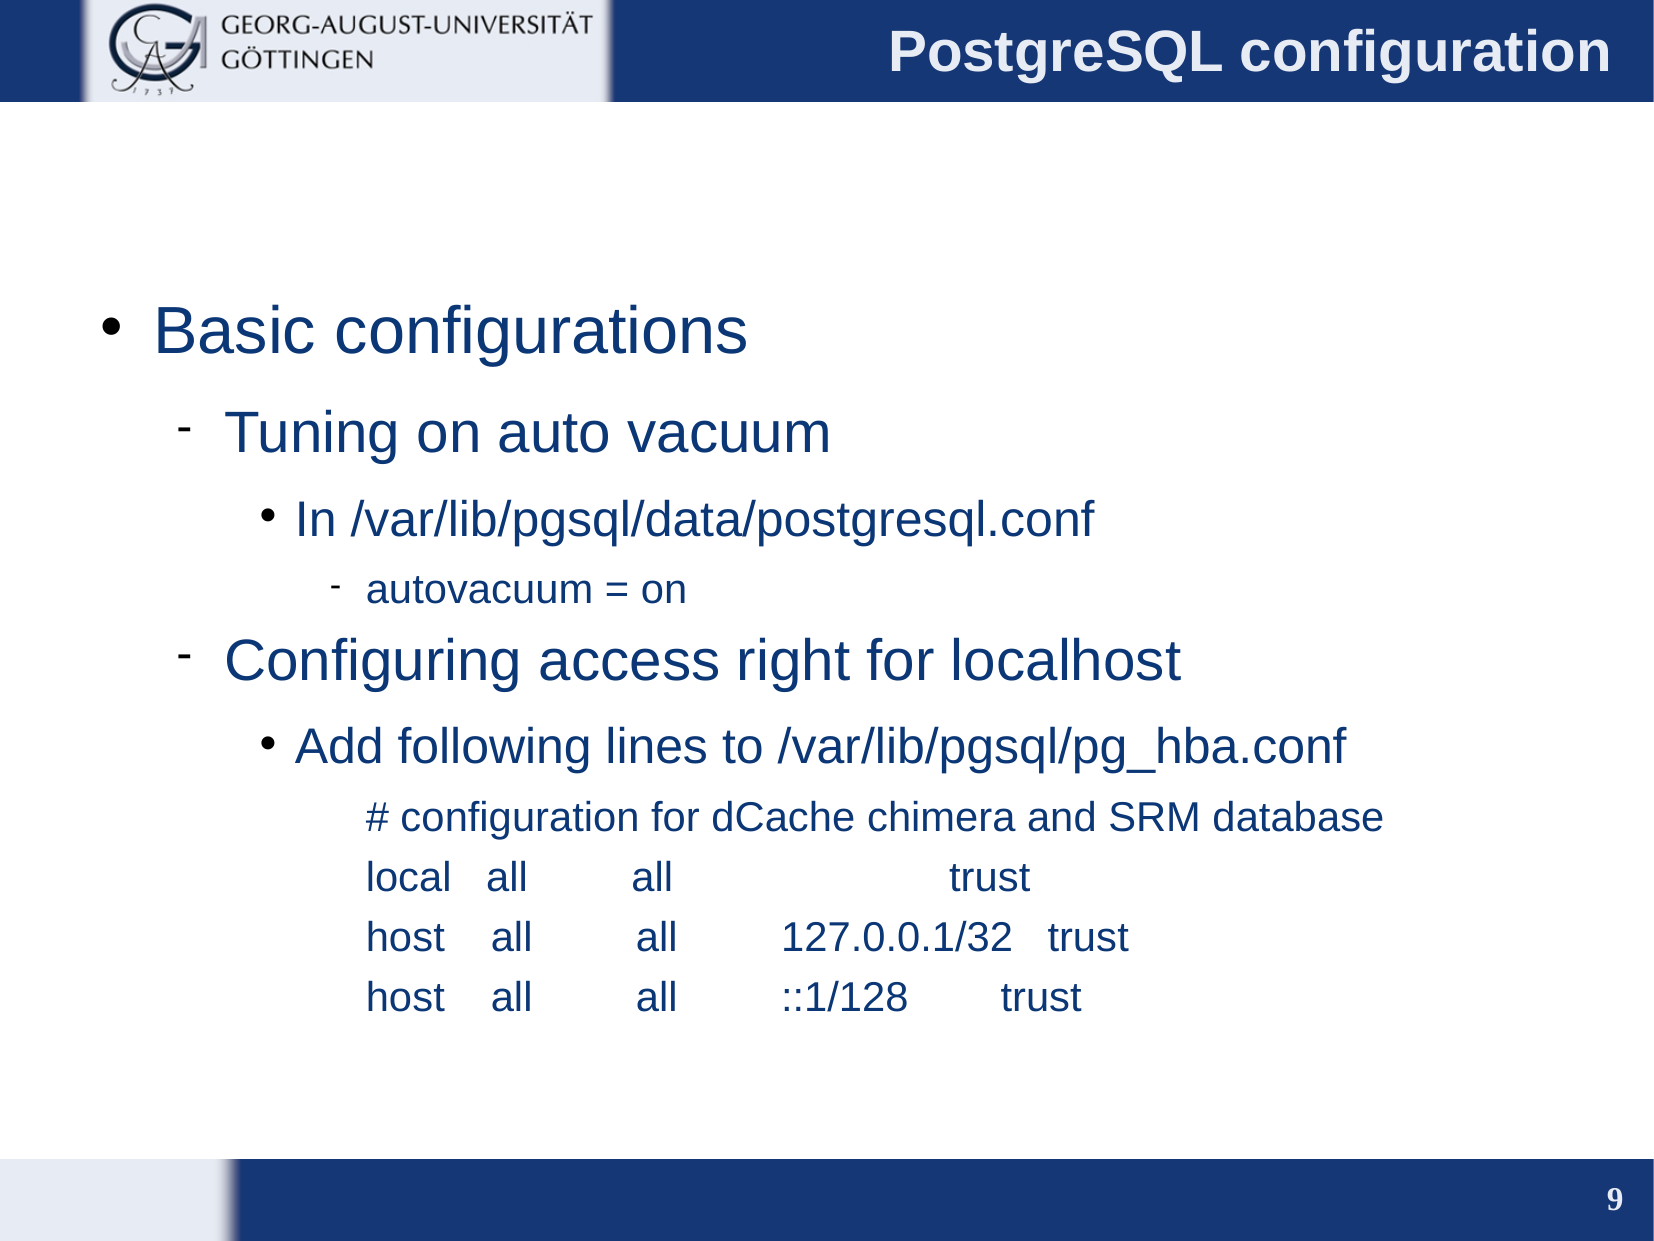

# PostgreSQL configuration
Basic configurations
Tuning on auto vacuum
In /var/lib/pgsql/data/postgresql.conf
autovacuum = on
Configuring access right for localhost
Add following lines to /var/lib/pgsql/pg_hba.conf
# configuration for dCache chimera and SRM database
local all all trust
host all all 127.0.0.1/32 trust
host all all ::1/128 trust
dCache configuration in the WLCG T2
9